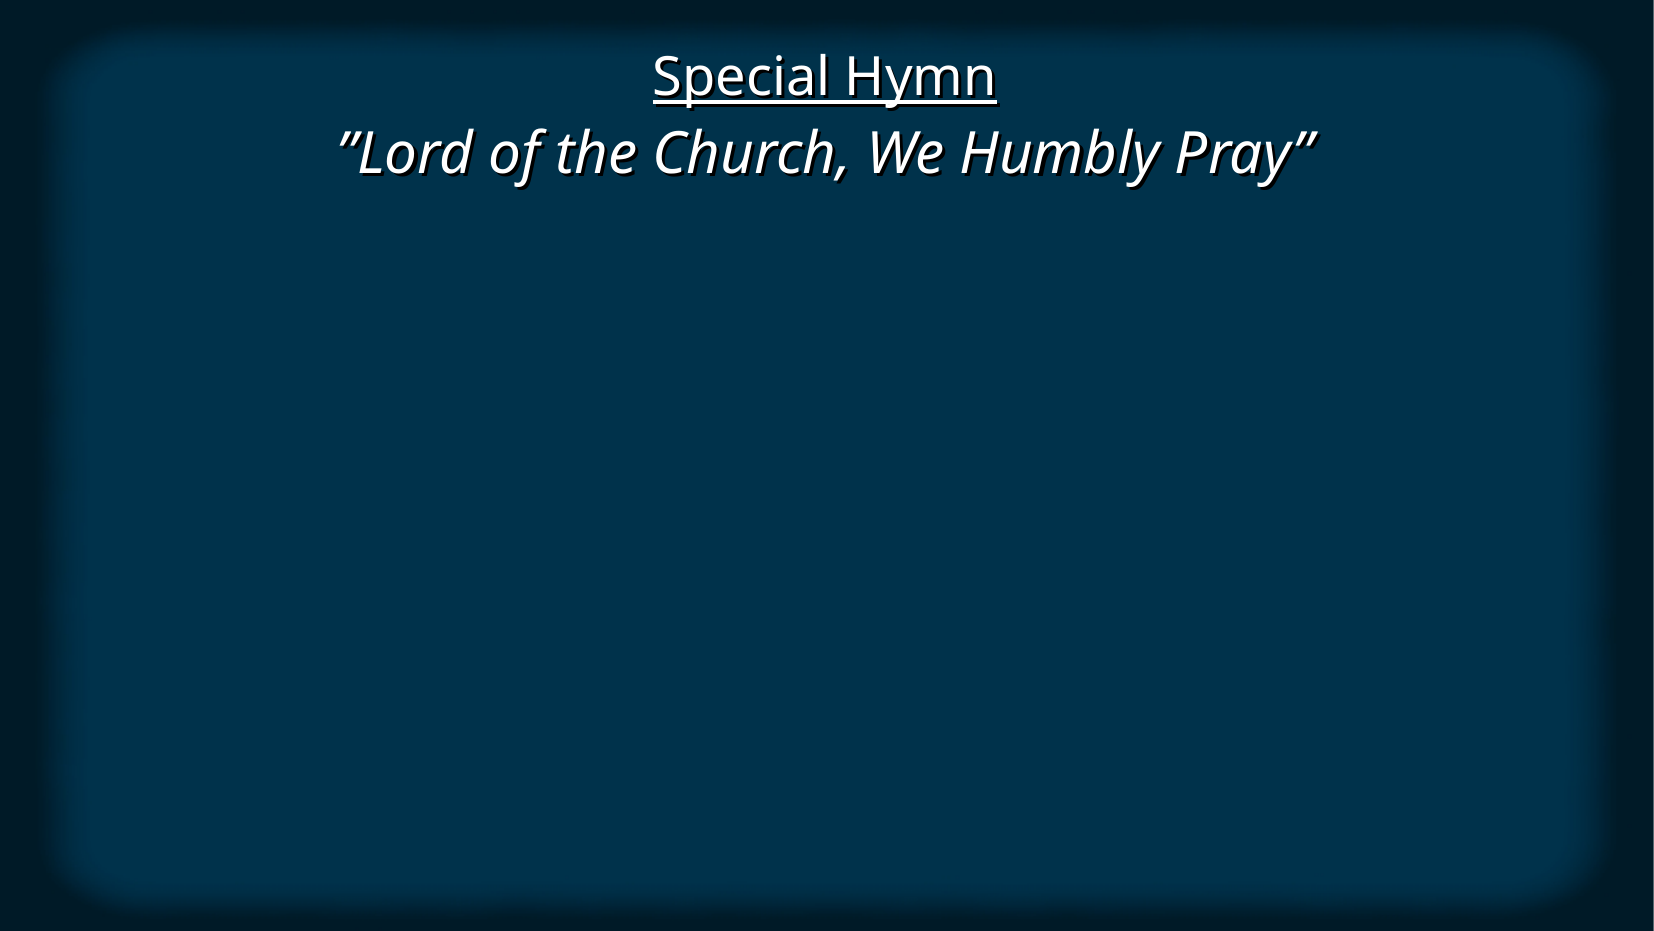

Special Hymn
”Lord of the Church, We Humbly Pray”